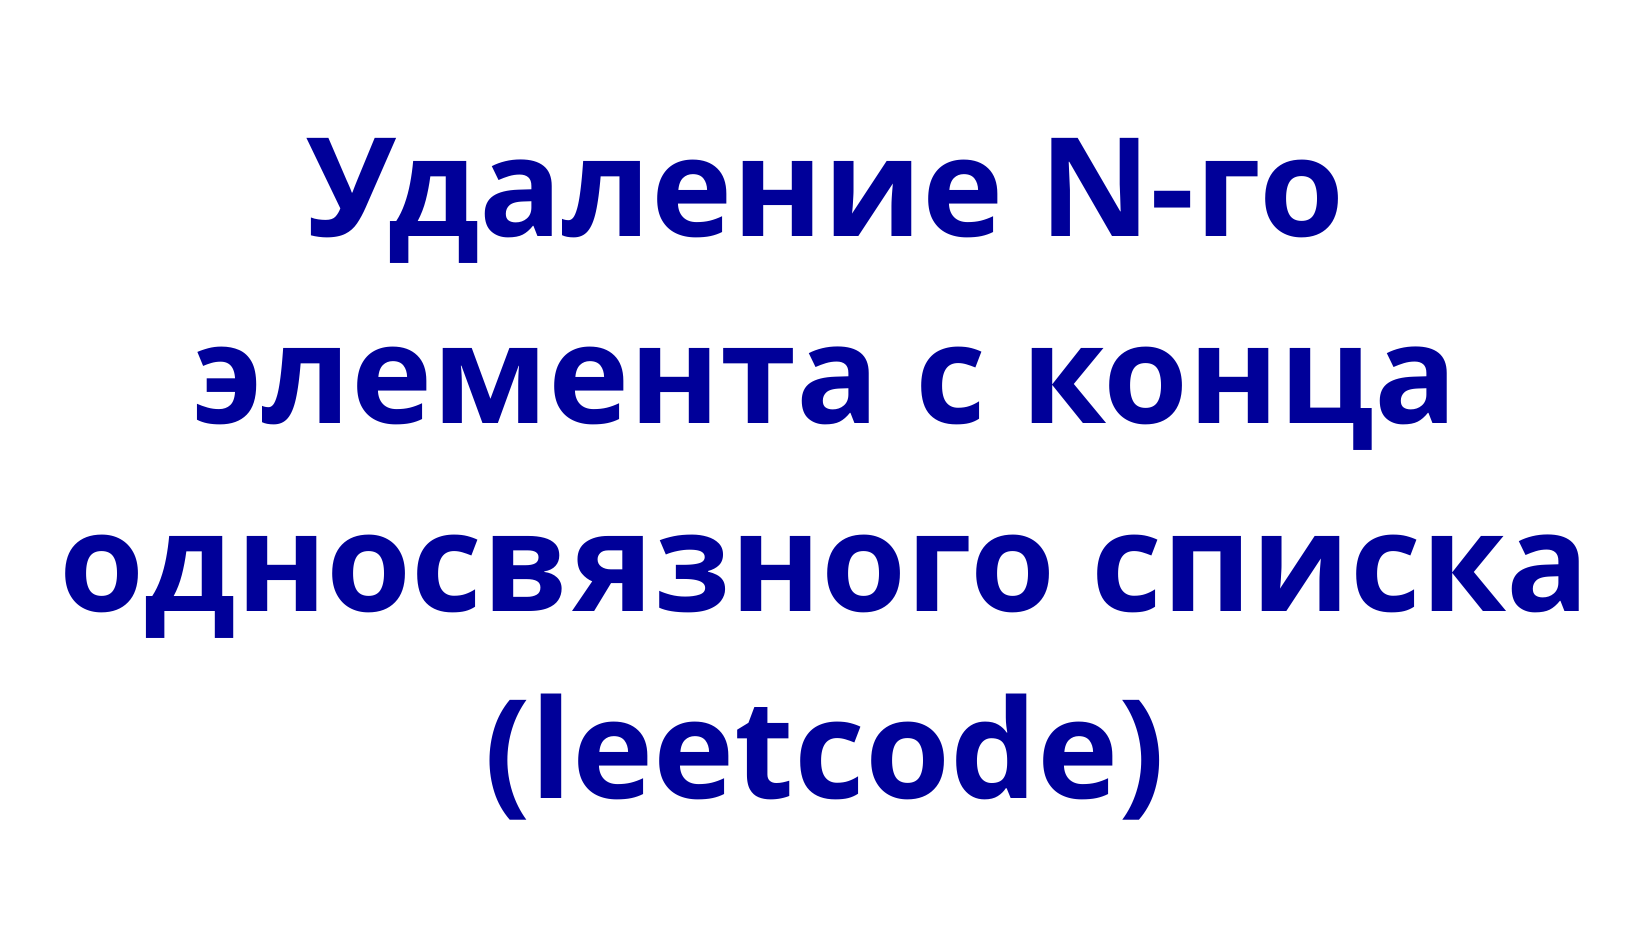

# Удаление N-го элемента с конца односвязного списка (leetcode)